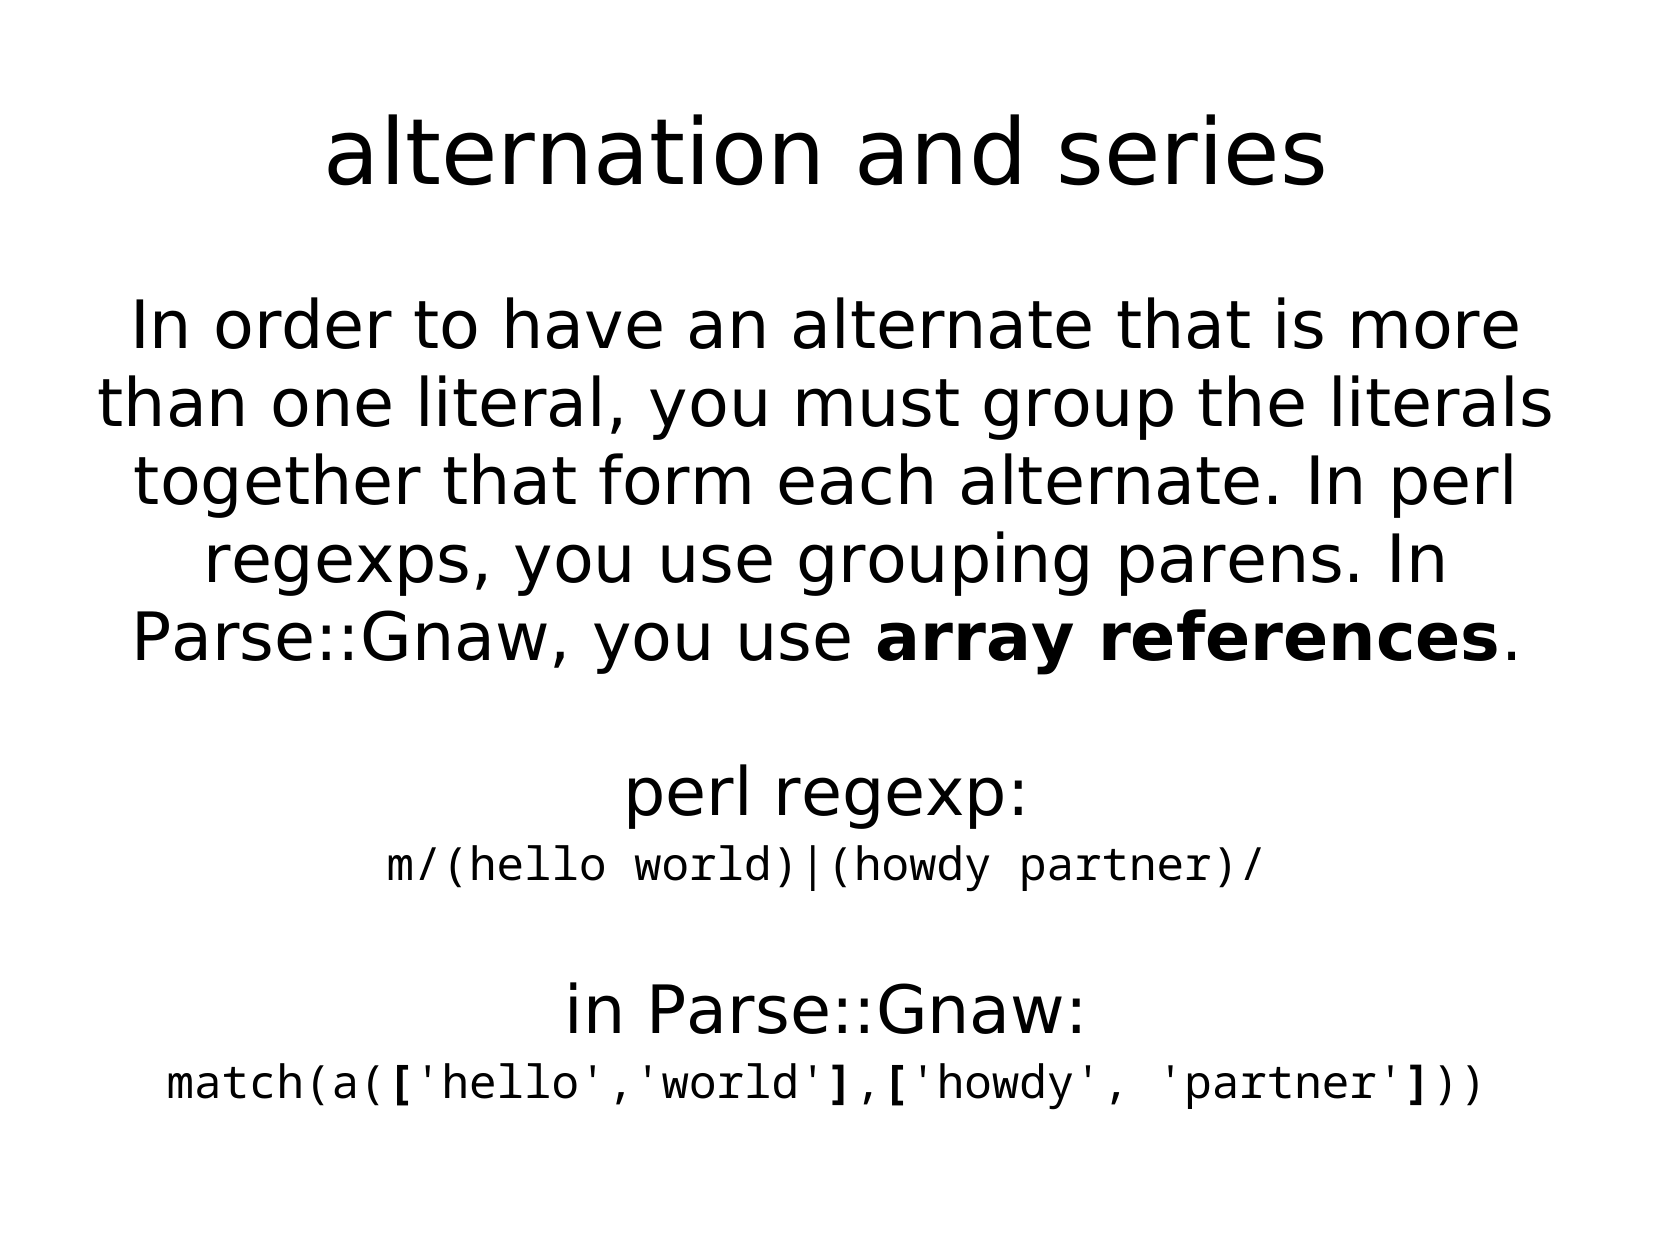

# alternation and series
In order to have an alternate that is more than one literal, you must group the literals together that form each alternate. In perl regexps, you use grouping parens. In Parse::Gnaw, you use array references.
perl regexp:
m/(hello world)|(howdy partner)/
in Parse::Gnaw:
match(a(['hello','world'],['howdy', 'partner']))